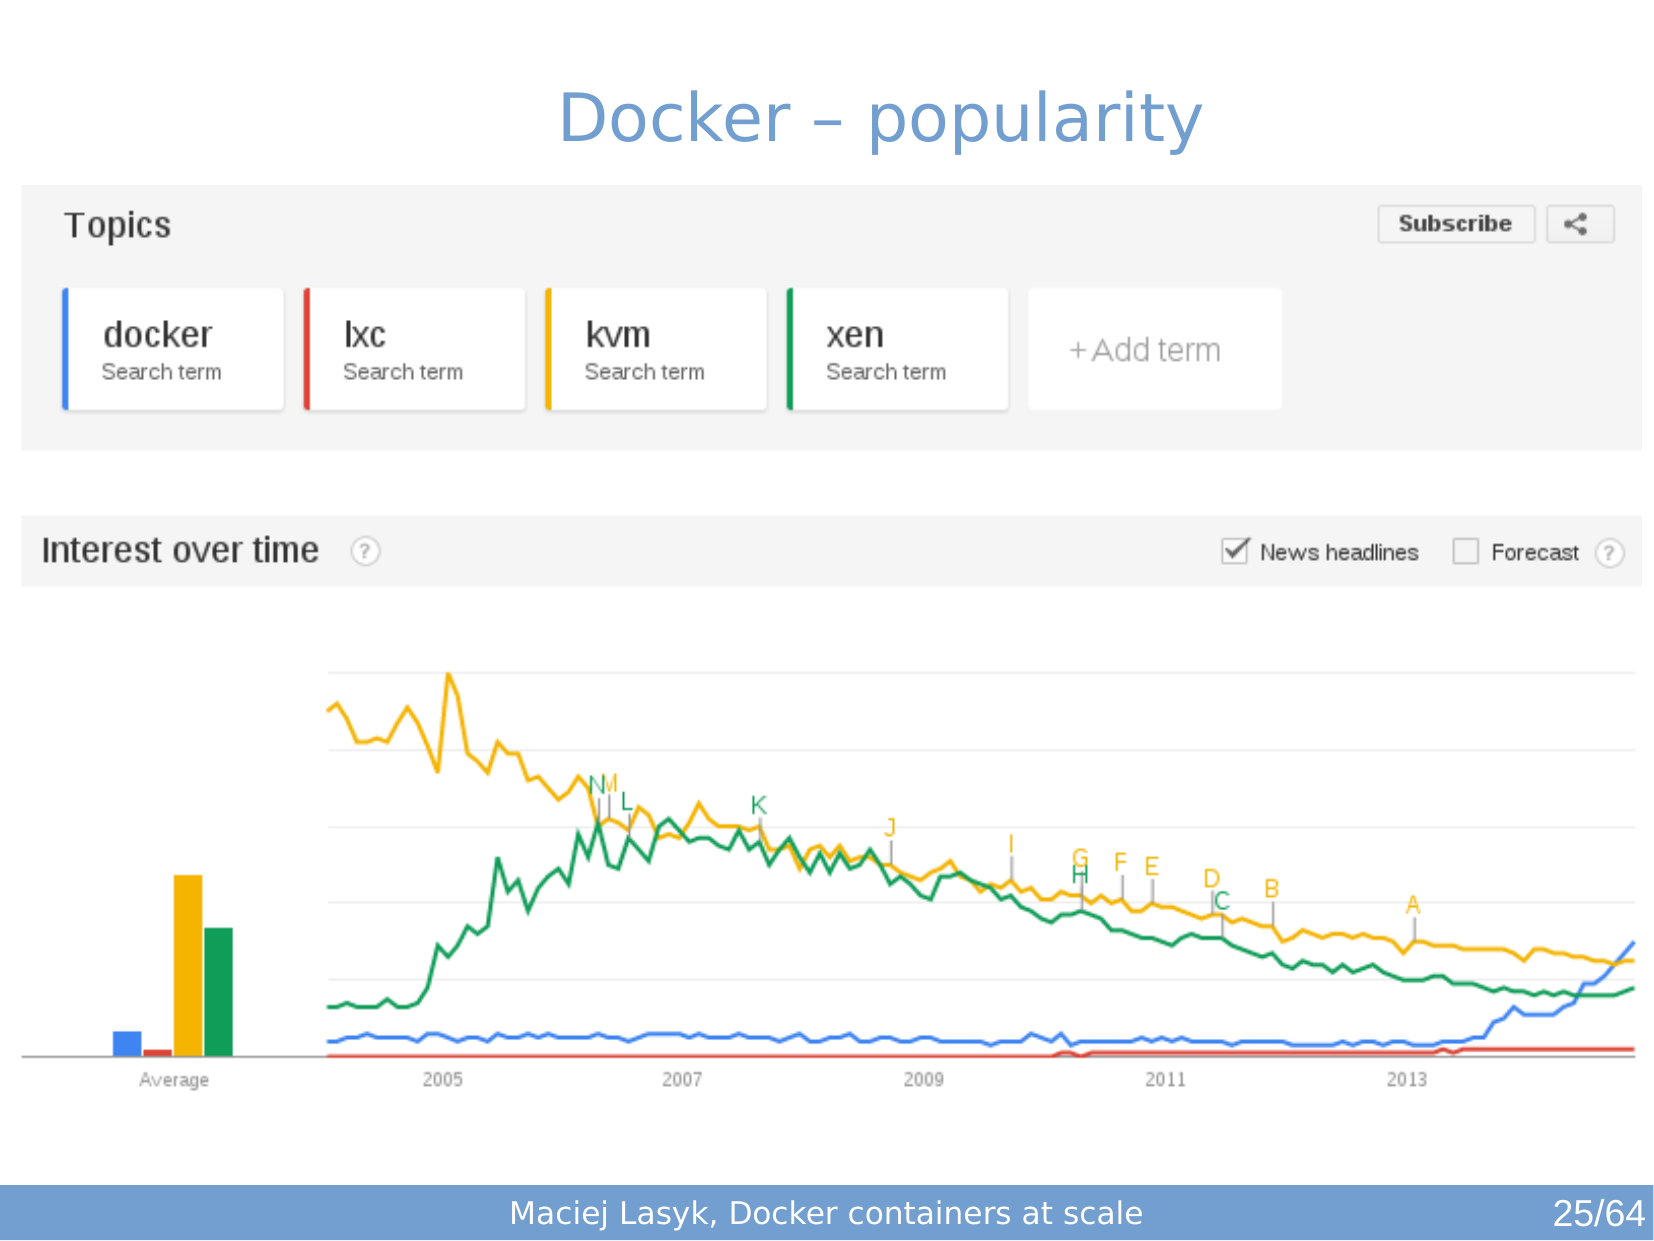

Docker – popularity
 25/64
Maciej Lasyk, Docker containers at scale